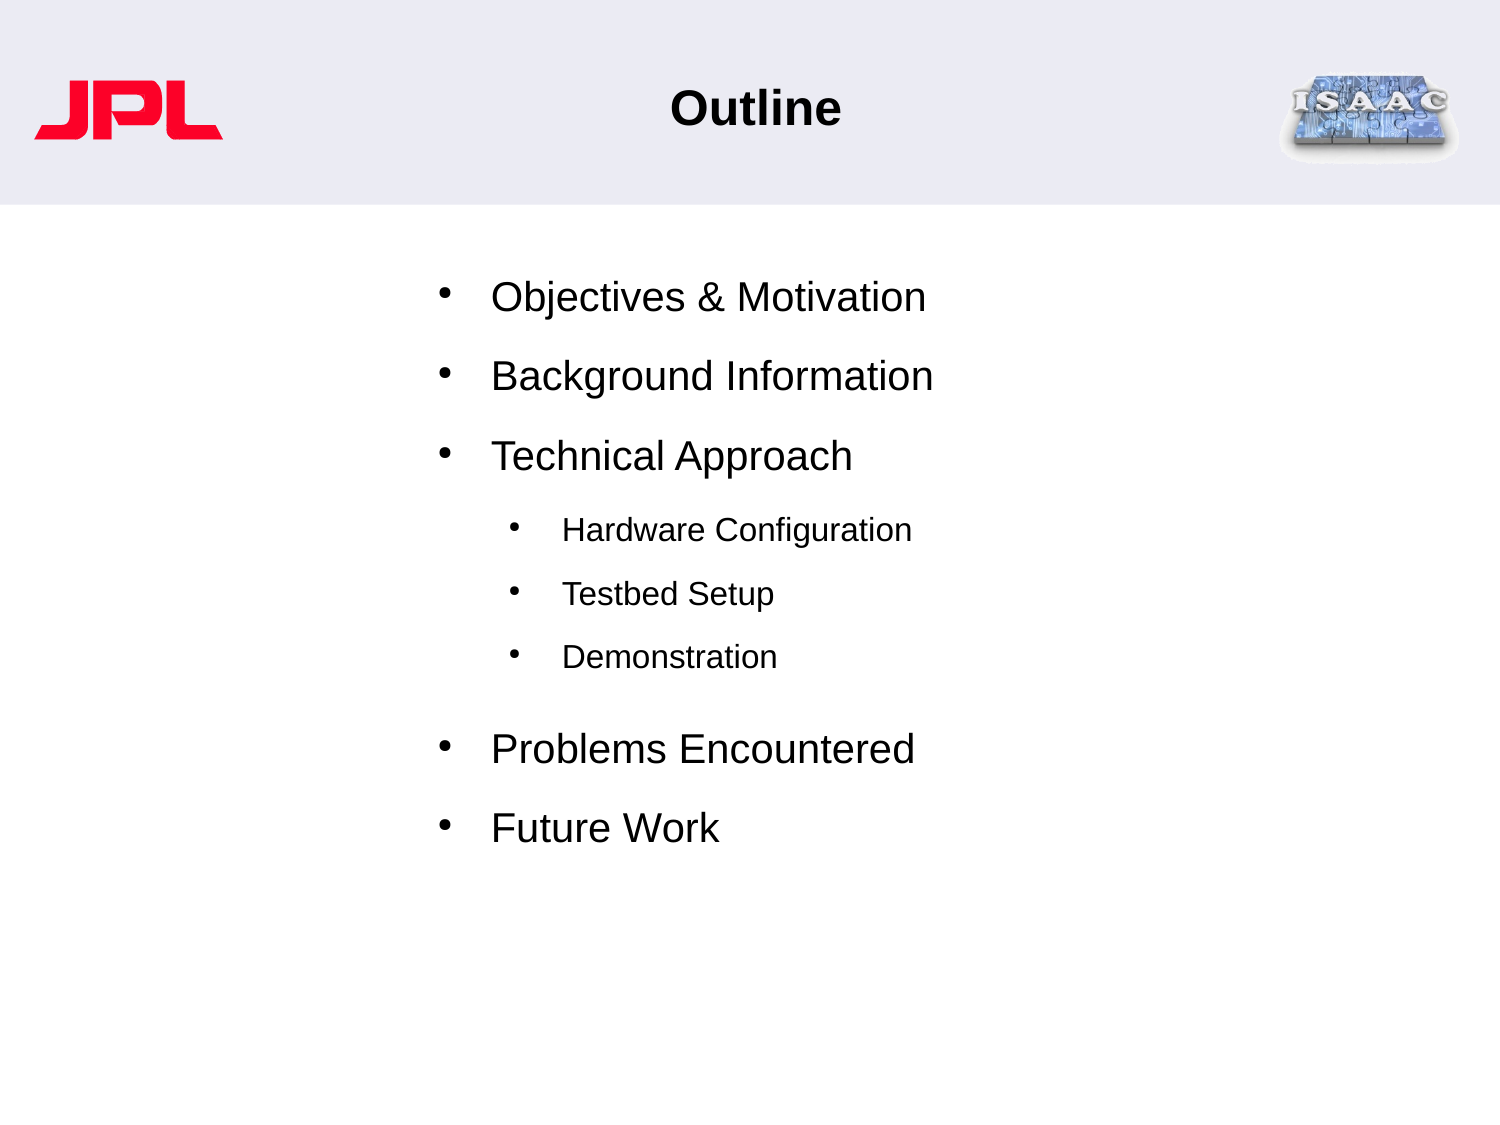

# Outline
Objectives & Motivation
Background Information
Technical Approach
Hardware Configuration
Testbed Setup
Demonstration
Problems Encountered
Future Work